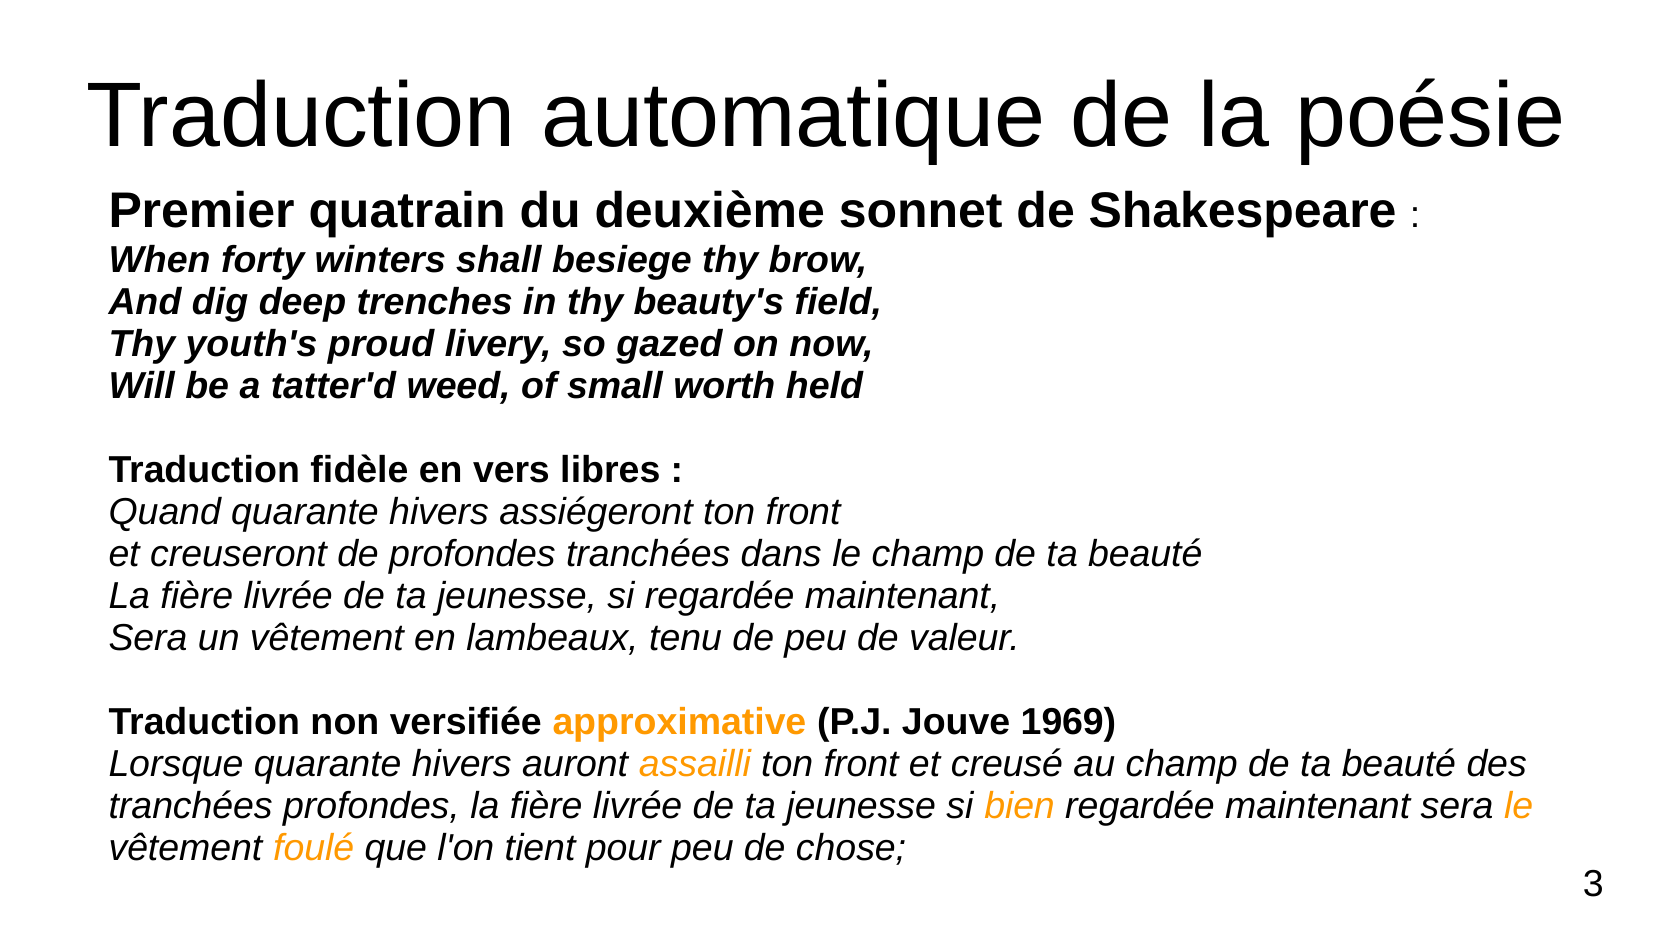

# Traduction automatique de la poésie
Premier quatrain du deuxième sonnet de Shakespeare :
When forty winters shall besiege thy brow,
And dig deep trenches in thy beauty's field,
Thy youth's proud livery, so gazed on now,
Will be a tatter'd weed, of small worth held
Traduction fidèle en vers libres :
Quand quarante hivers assiégeront ton front
et creuseront de profondes tranchées dans le champ de ta beauté
La fière livrée de ta jeunesse, si regardée maintenant,
Sera un vêtement en lambeaux, tenu de peu de valeur.
Traduction non versifiée approximative (P.J. Jouve 1969)
Lorsque quarante hivers auront assailli ton front et creusé au champ de ta beauté des tranchées profondes, la fière livrée de ta jeunesse si bien regardée maintenant sera le vêtement foulé que l'on tient pour peu de chose;